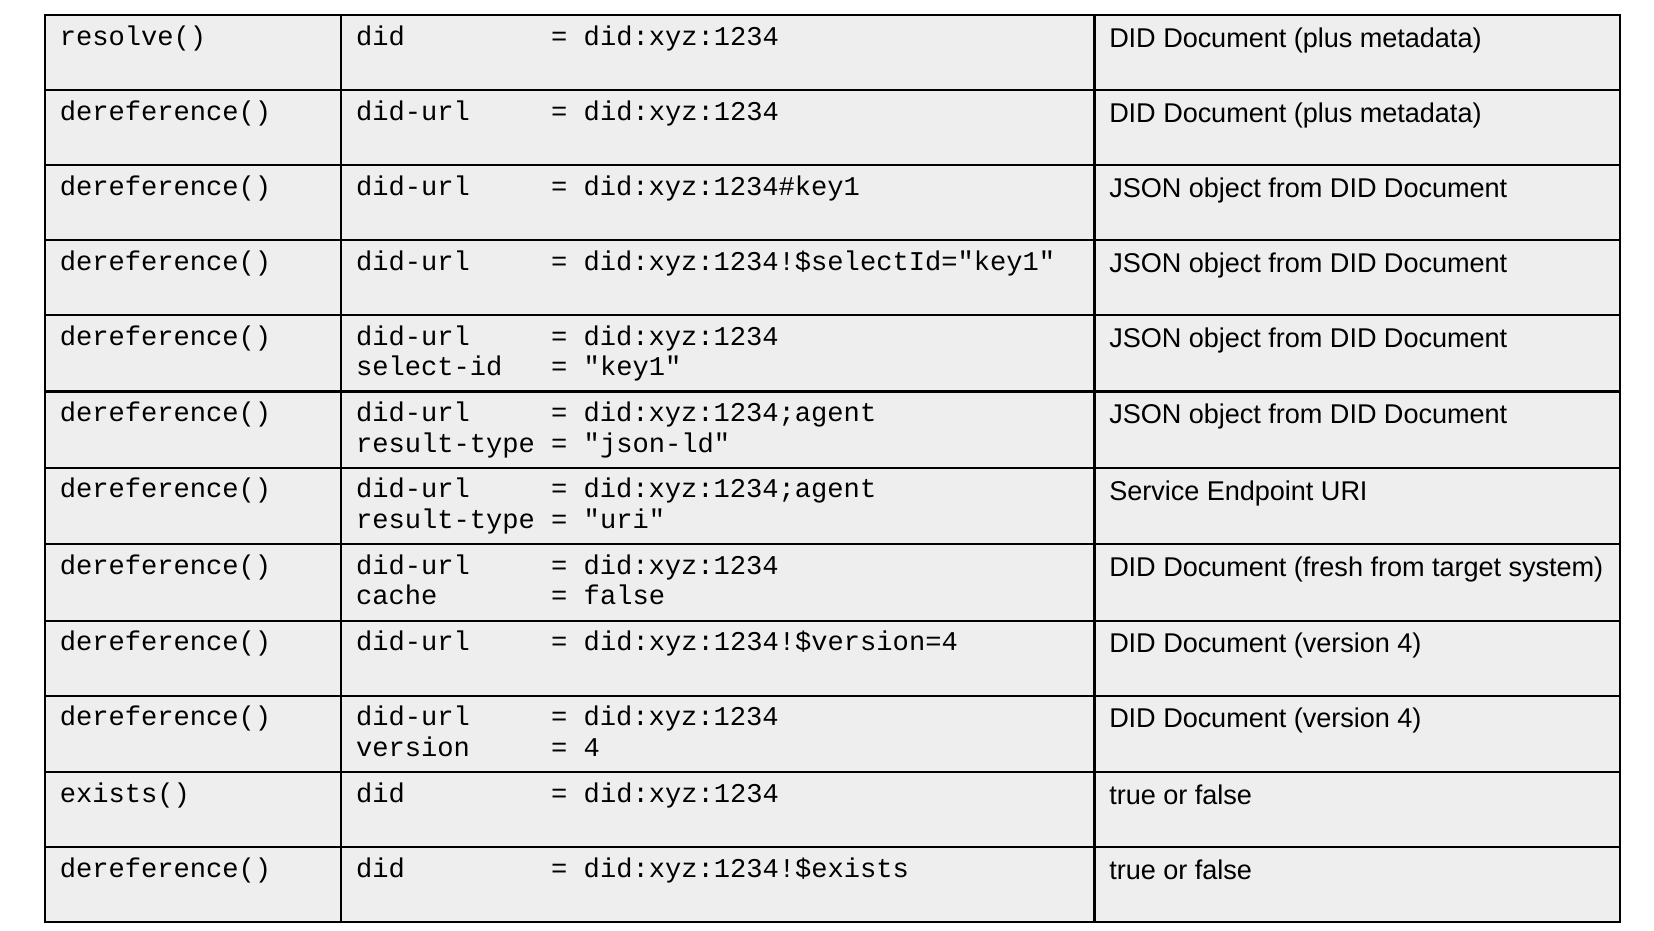

| resolve() | did = did:xyz:1234 | DID Document (plus metadata) |
| --- | --- | --- |
| dereference() | did-url = did:xyz:1234 | DID Document (plus metadata) |
| dereference() | did-url = did:xyz:1234#key1 | JSON object from DID Document |
| dereference() | did-url = did:xyz:1234!$selectId="key1" | JSON object from DID Document |
| dereference() | did-url = did:xyz:1234 select-id = "key1" | JSON object from DID Document |
| dereference() | did-url = did:xyz:1234;agent result-type = "json-ld" | JSON object from DID Document |
| dereference() | did-url = did:xyz:1234;agent result-type = "uri" | Service Endpoint URI |
| dereference() | did-url = did:xyz:1234 cache = false | DID Document (fresh from target system) |
| dereference() | did-url = did:xyz:1234!$version=4 | DID Document (version 4) |
| dereference() | did-url = did:xyz:1234 version = 4 | DID Document (version 4) |
| exists() | did = did:xyz:1234 | true or false |
| dereference() | did = did:xyz:1234!$exists | true or false |